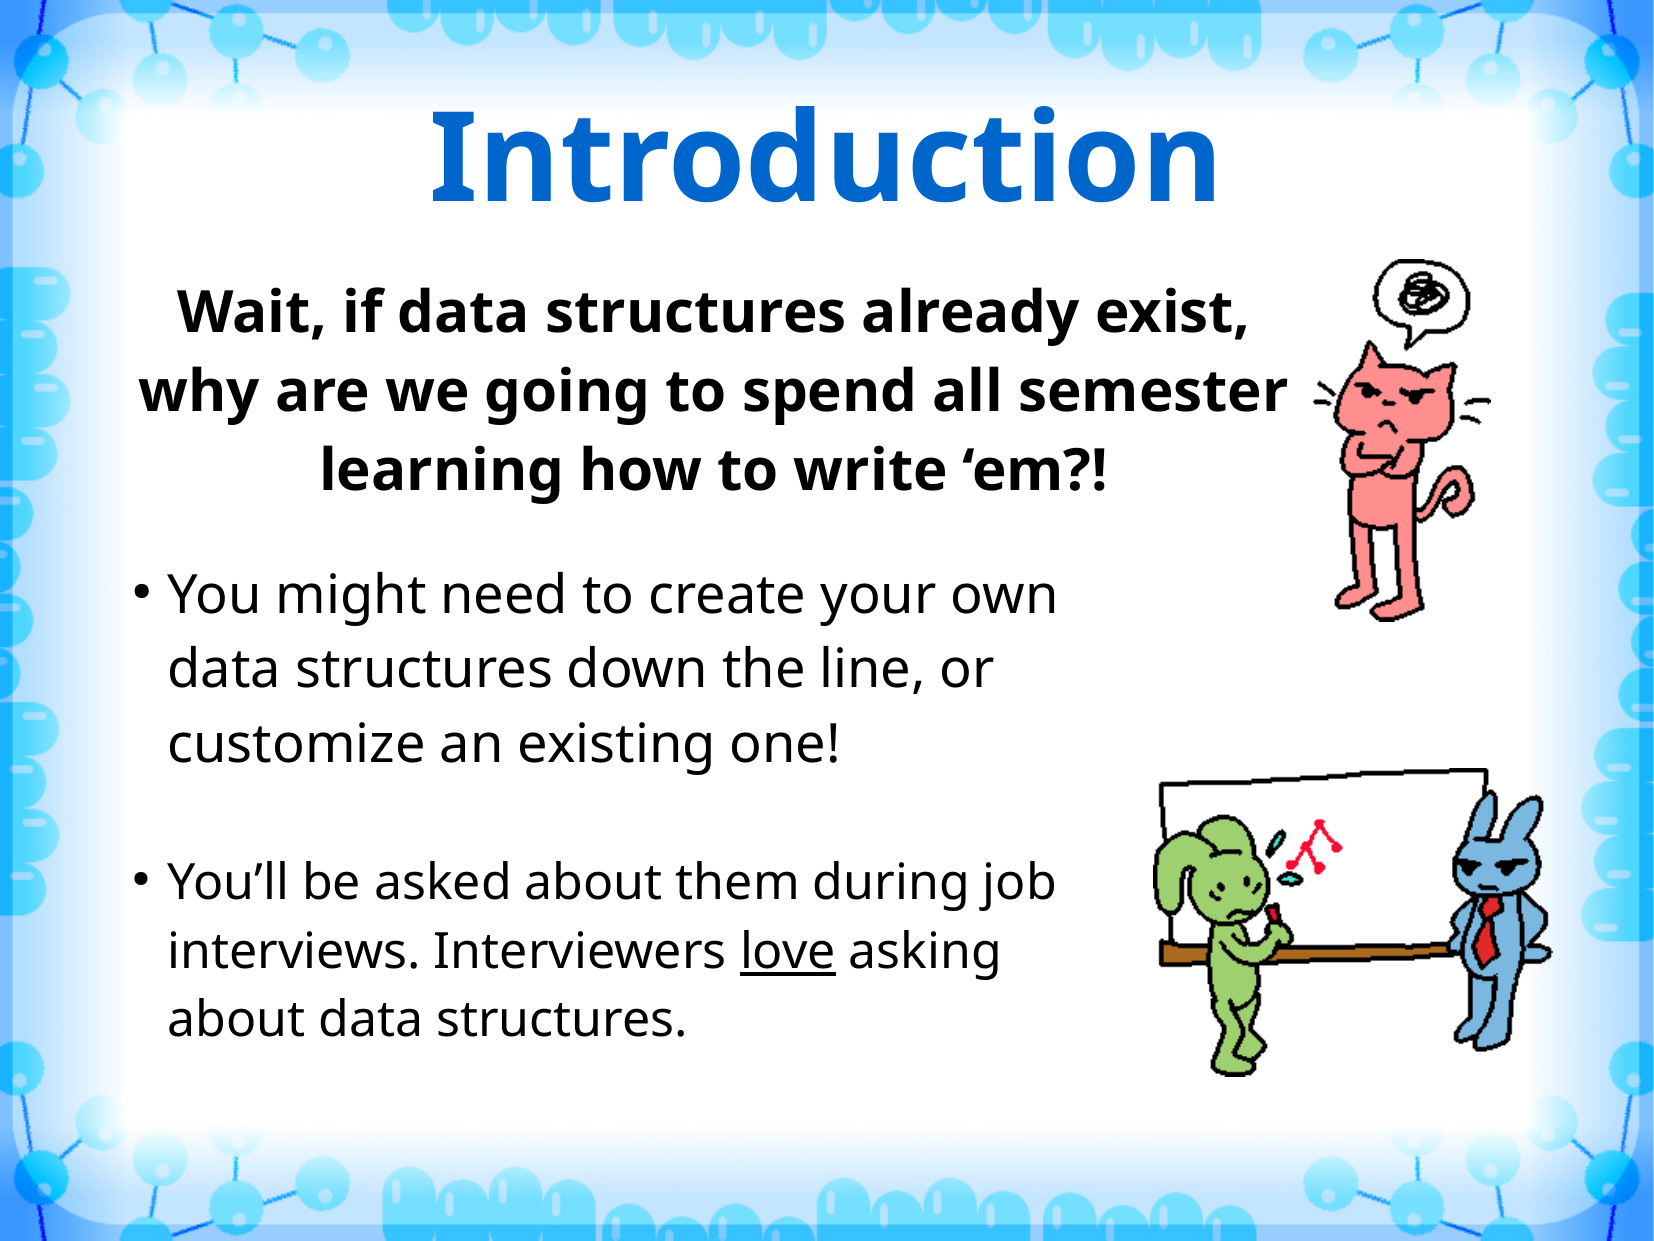

# Introduction
Wait, if data structures already exist, why are we going to spend all semester learning how to write ‘em?!
You might need to create your own data structures down the line, or customize an existing one!
You’ll be asked about them during job interviews. Interviewers love asking about data structures.